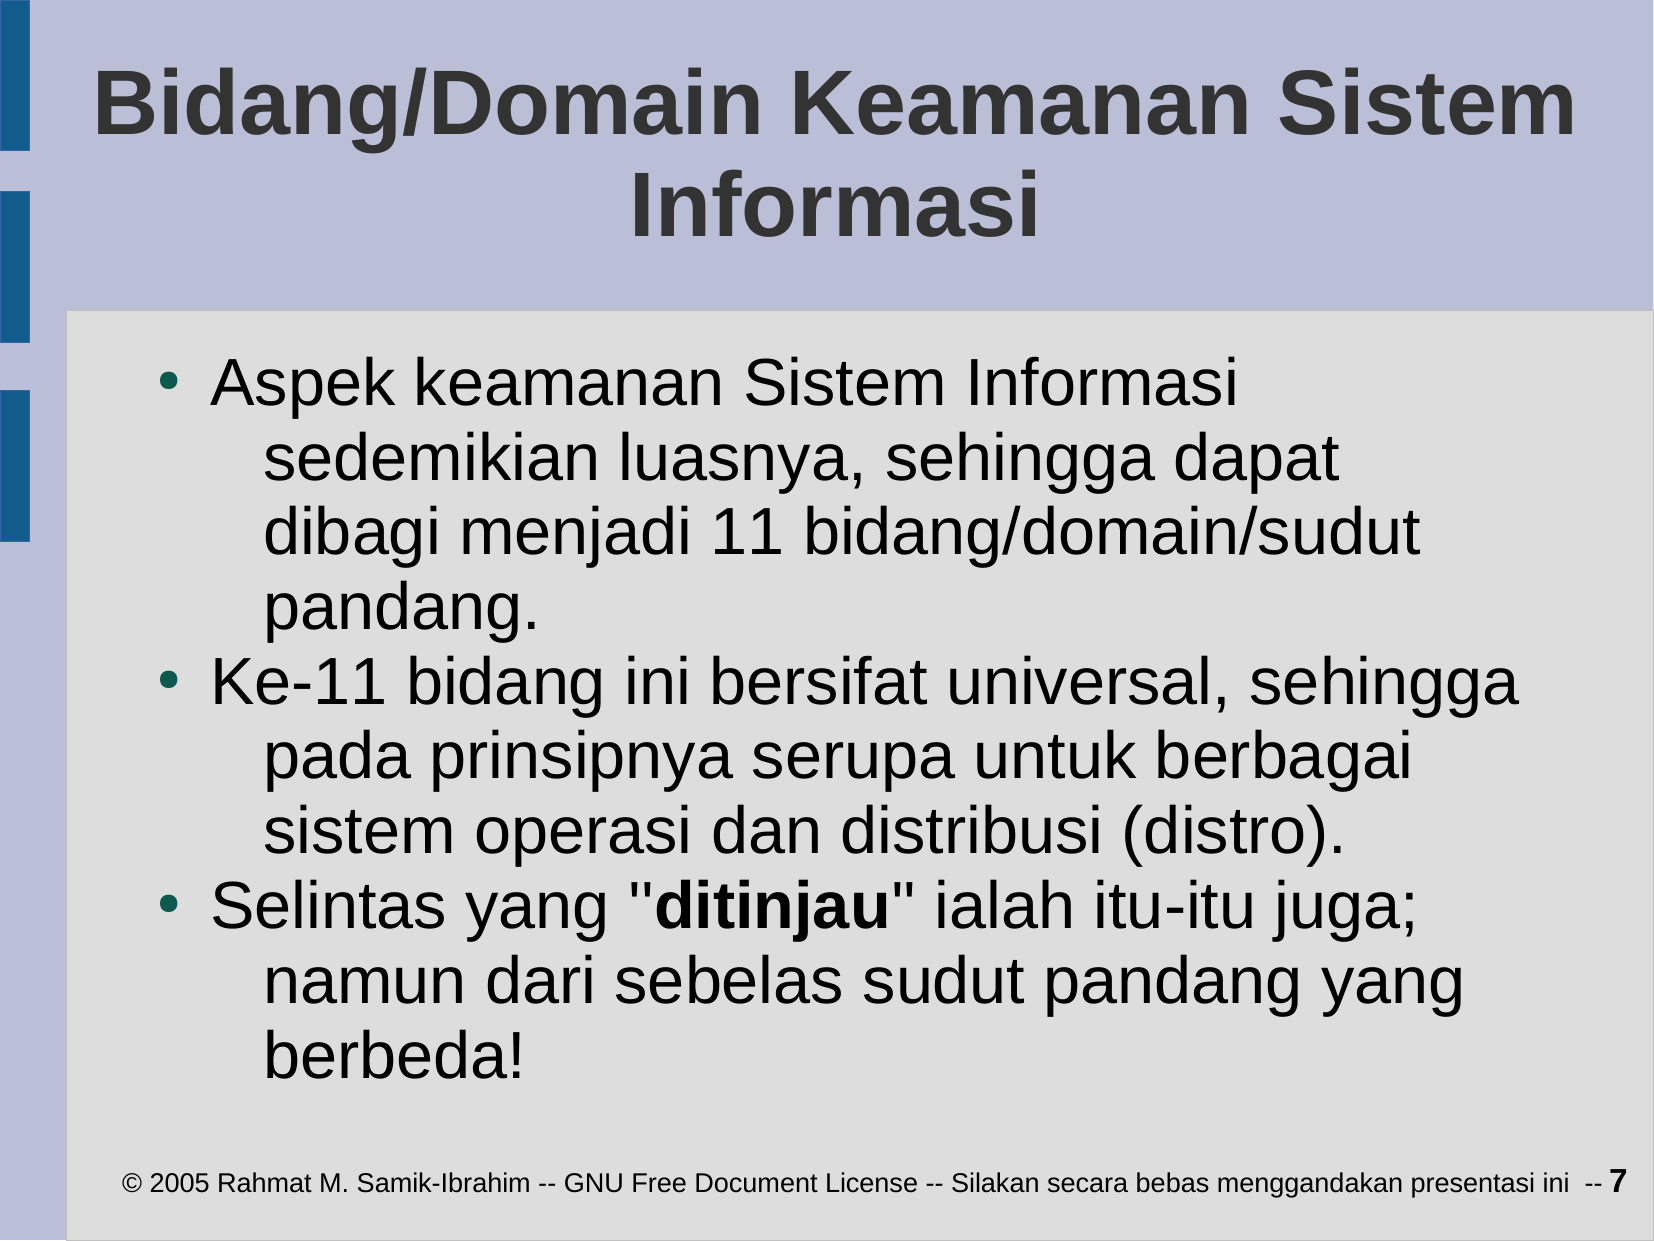

# Bidang/Domain Keamanan Sistem Informasi
Aspek keamanan Sistem Informasi sedemikian luasnya, sehingga dapat dibagi menjadi 11 bidang/domain/sudut pandang.
Ke-11 bidang ini bersifat universal, sehingga pada prinsipnya serupa untuk berbagai sistem operasi dan distribusi (distro).
Selintas yang ''ditinjau'' ialah itu-itu juga; namun dari sebelas sudut pandang yang berbeda!